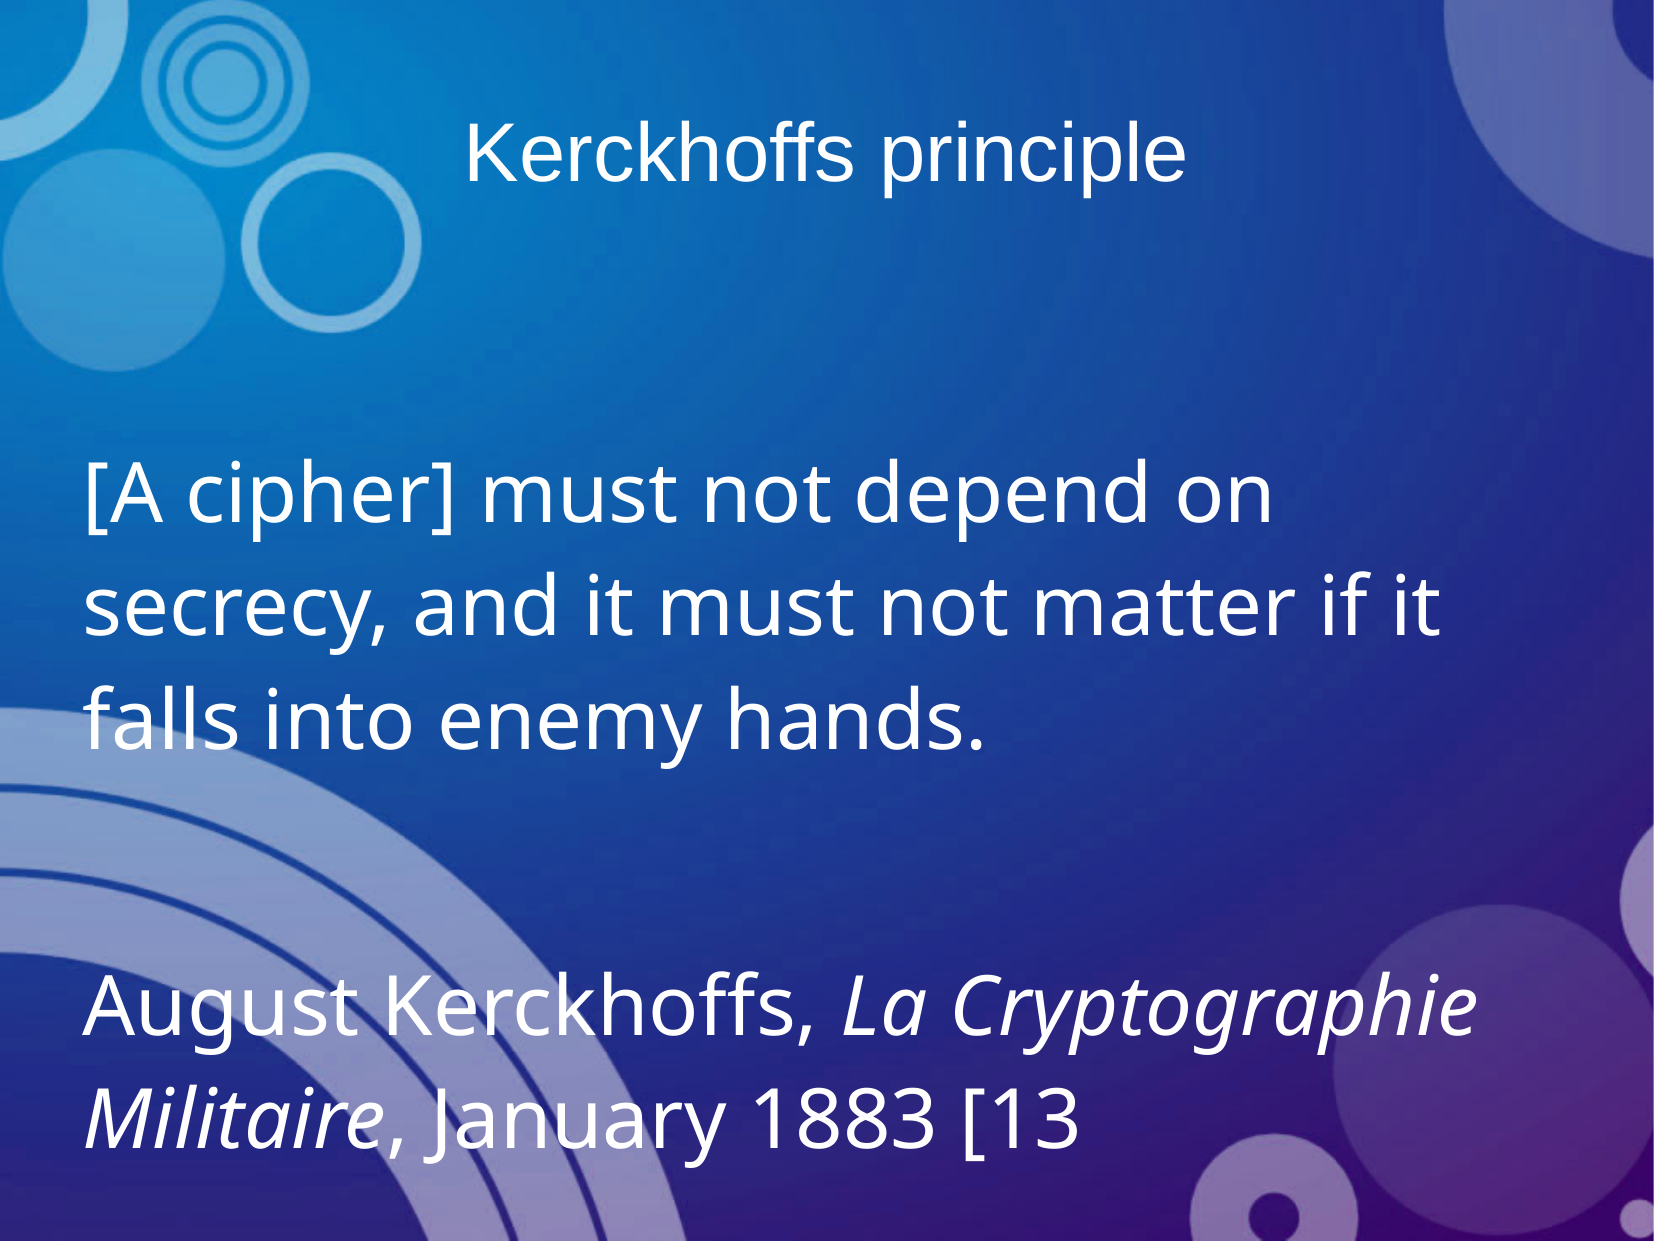

# Kerckhoffs principle
[A cipher] must not depend on secrecy, and it must not matter if it falls into enemy hands.
August Kerckhoffs, La Cryptographie Militaire, January 1883 [13